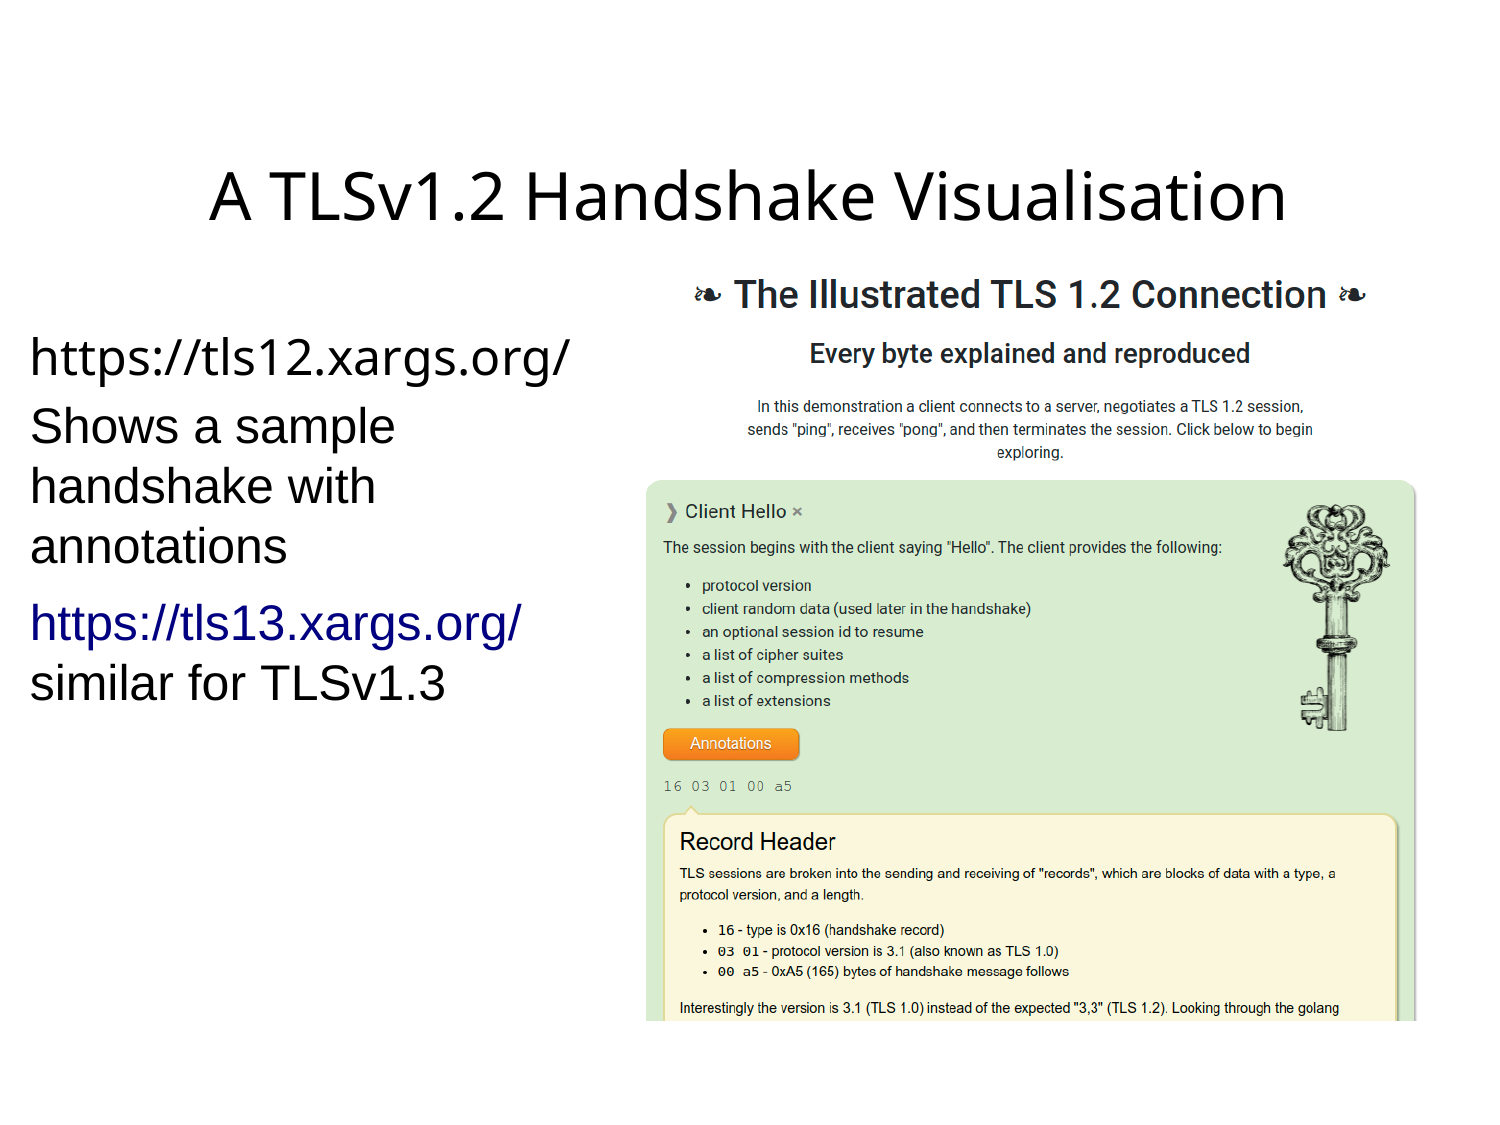

A TLSv1.2 Handshake Visualisation
https://tls12.xargs.org/
Shows a sample handshake with annotations
https://tls13.xargs.org/ similar for TLSv1.3